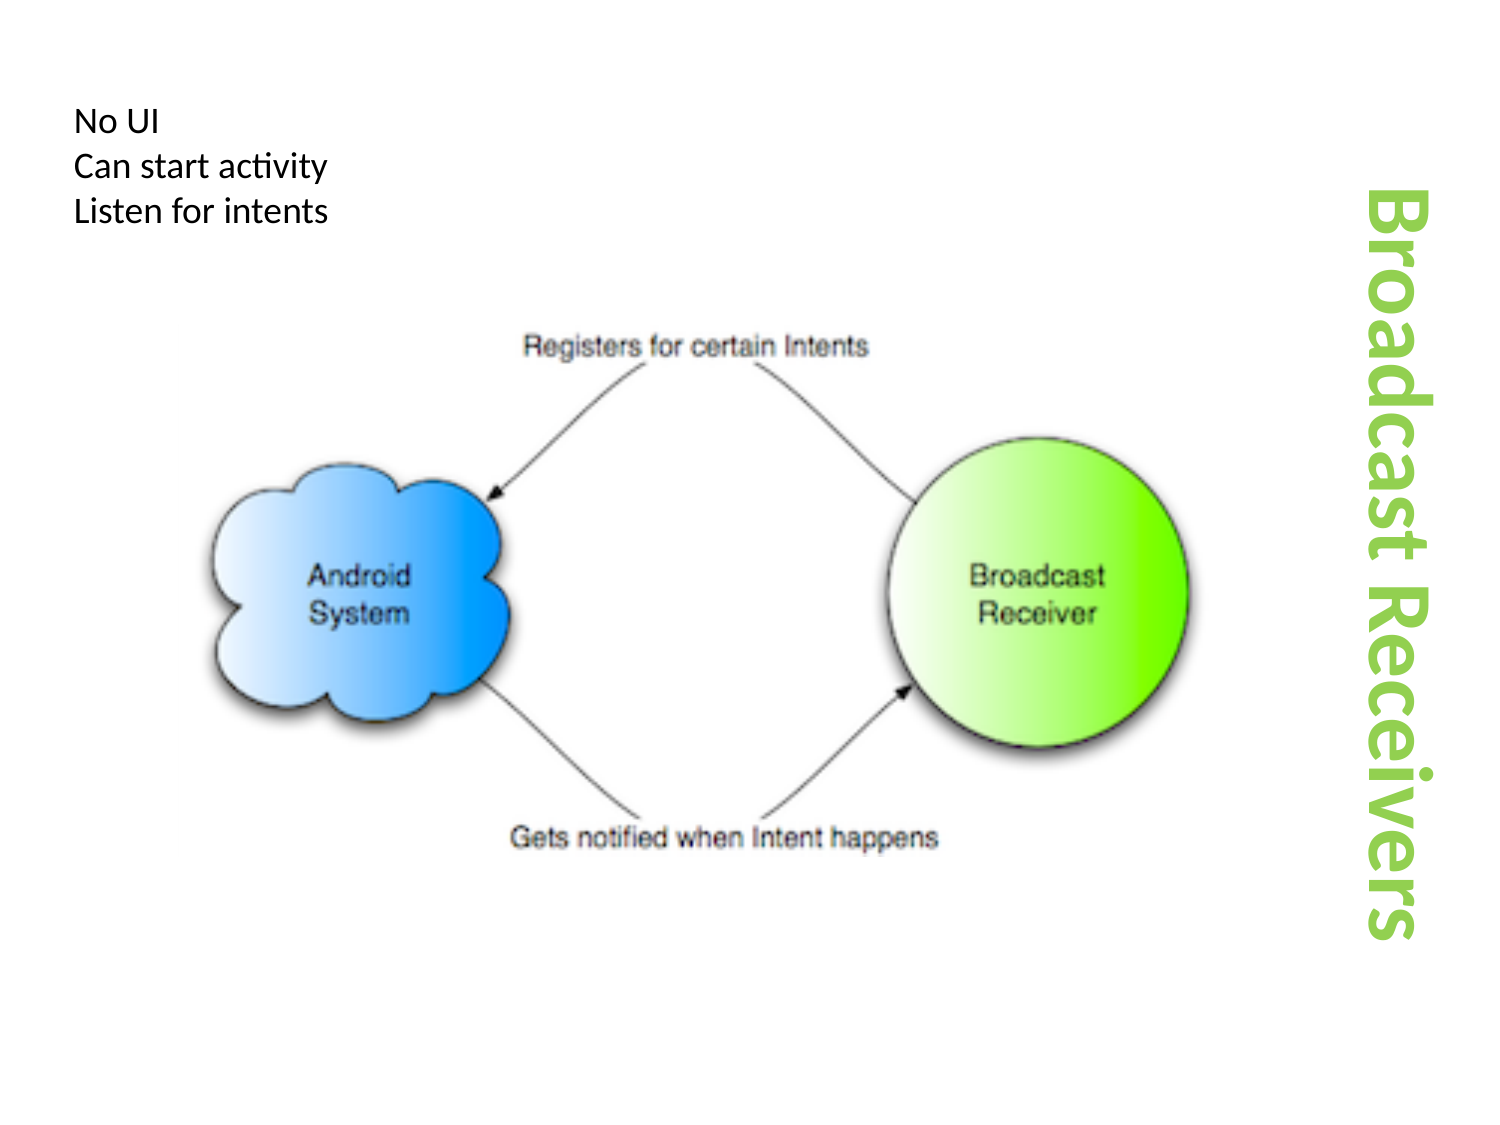

No UI
Can start activity
Listen for intents
# Broadcast Receivers